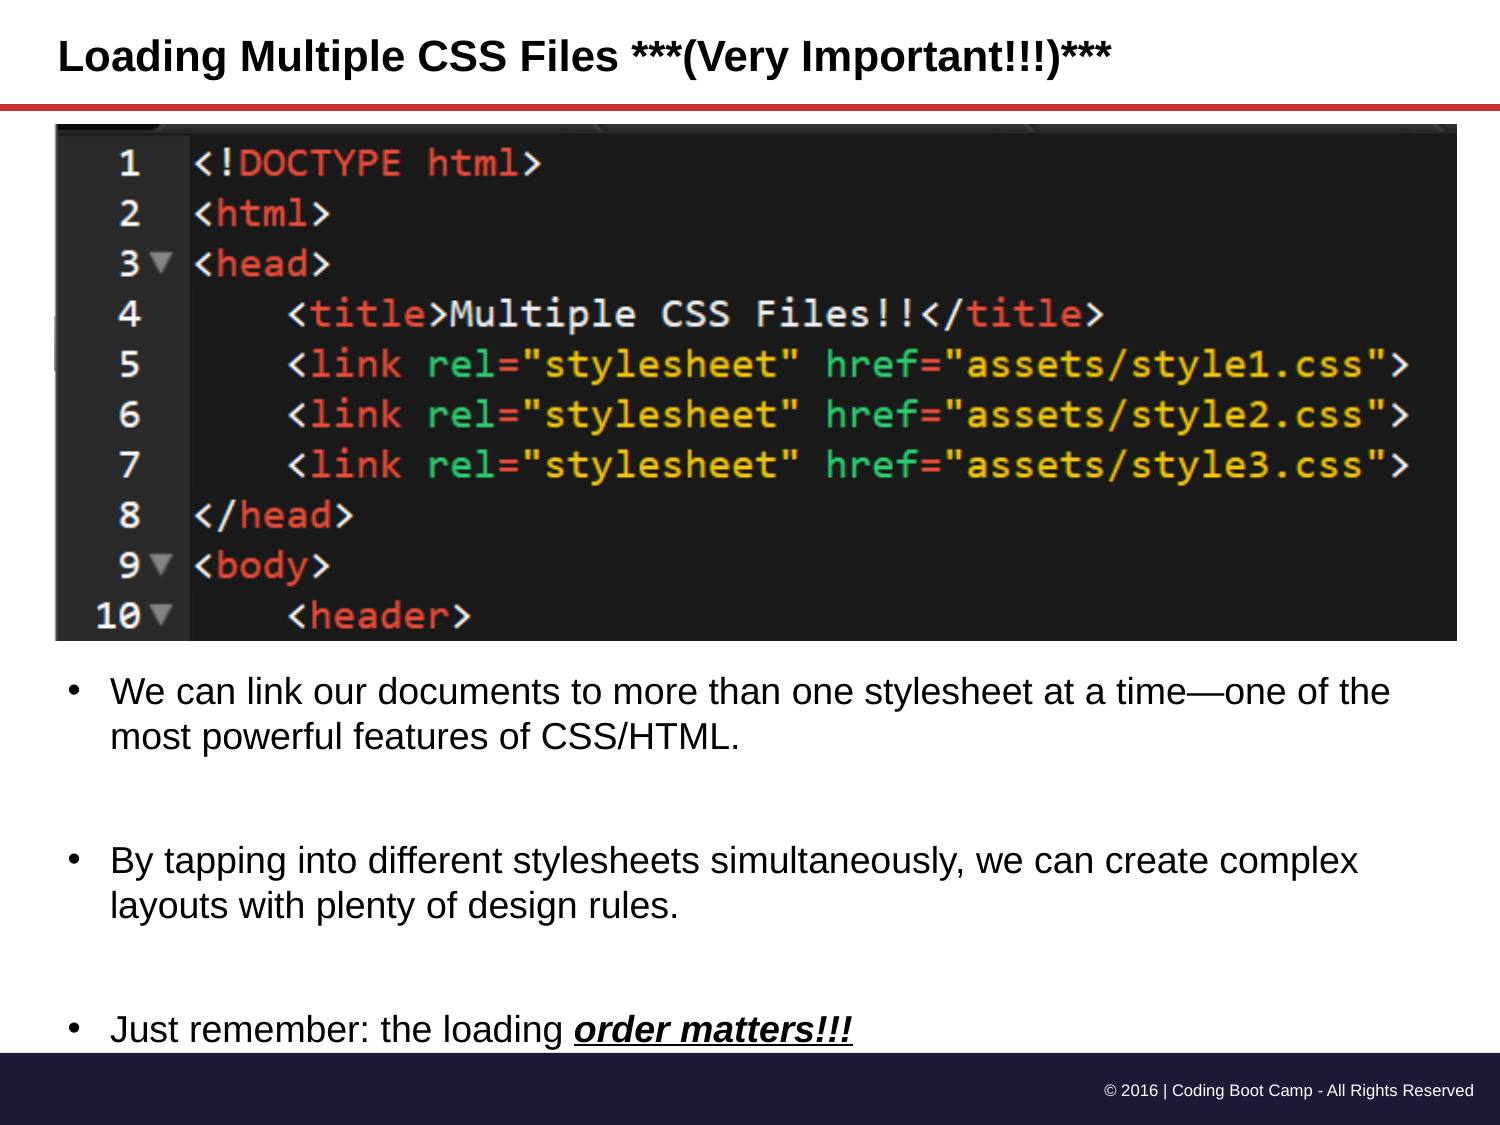

# Loading Multiple CSS Files ***(Very Important!!!)***
We can link our documents to more than one stylesheet at a time—one of the most powerful features of CSS/HTML.
By tapping into different stylesheets simultaneously, we can create complex layouts with plenty of design rules.
Just remember: the loading order matters!!!